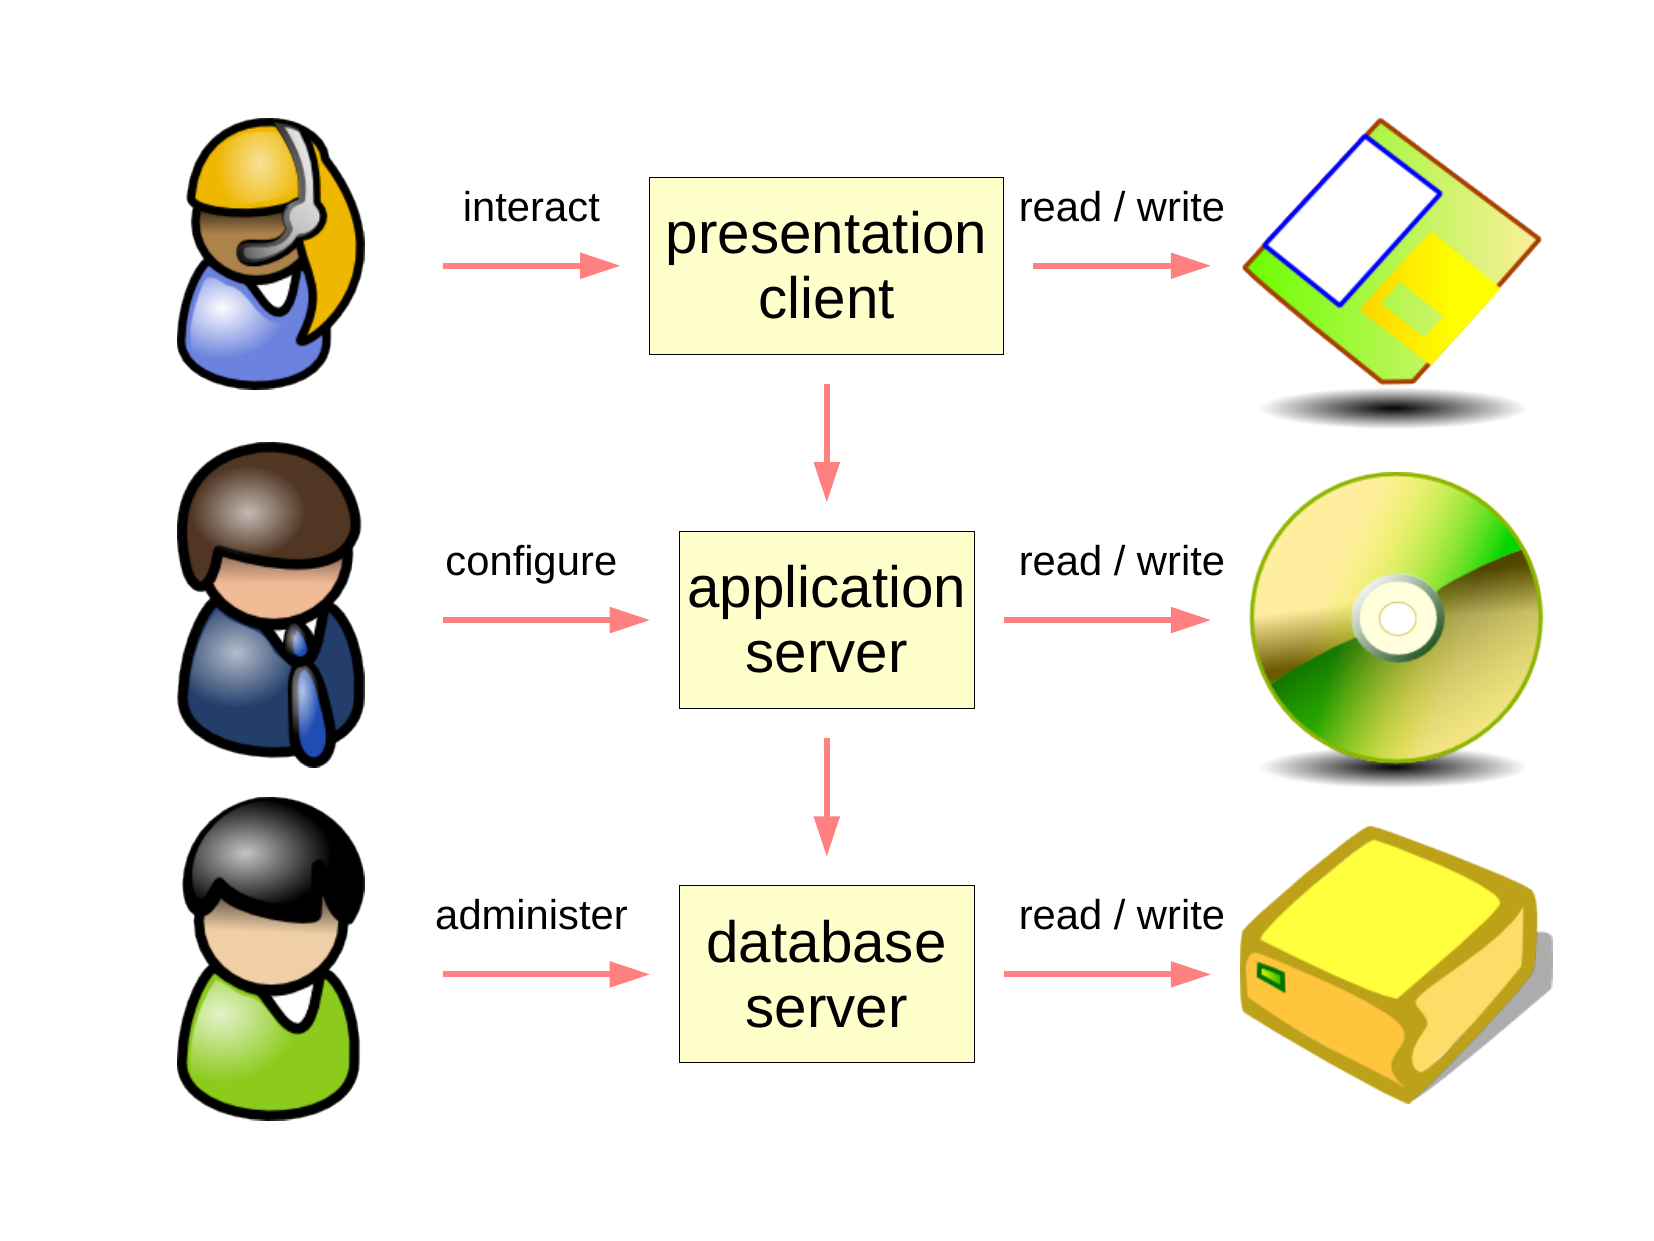

read / write
configure
read / write
administer
interact
read / write
presentation
client
application
server
database
server